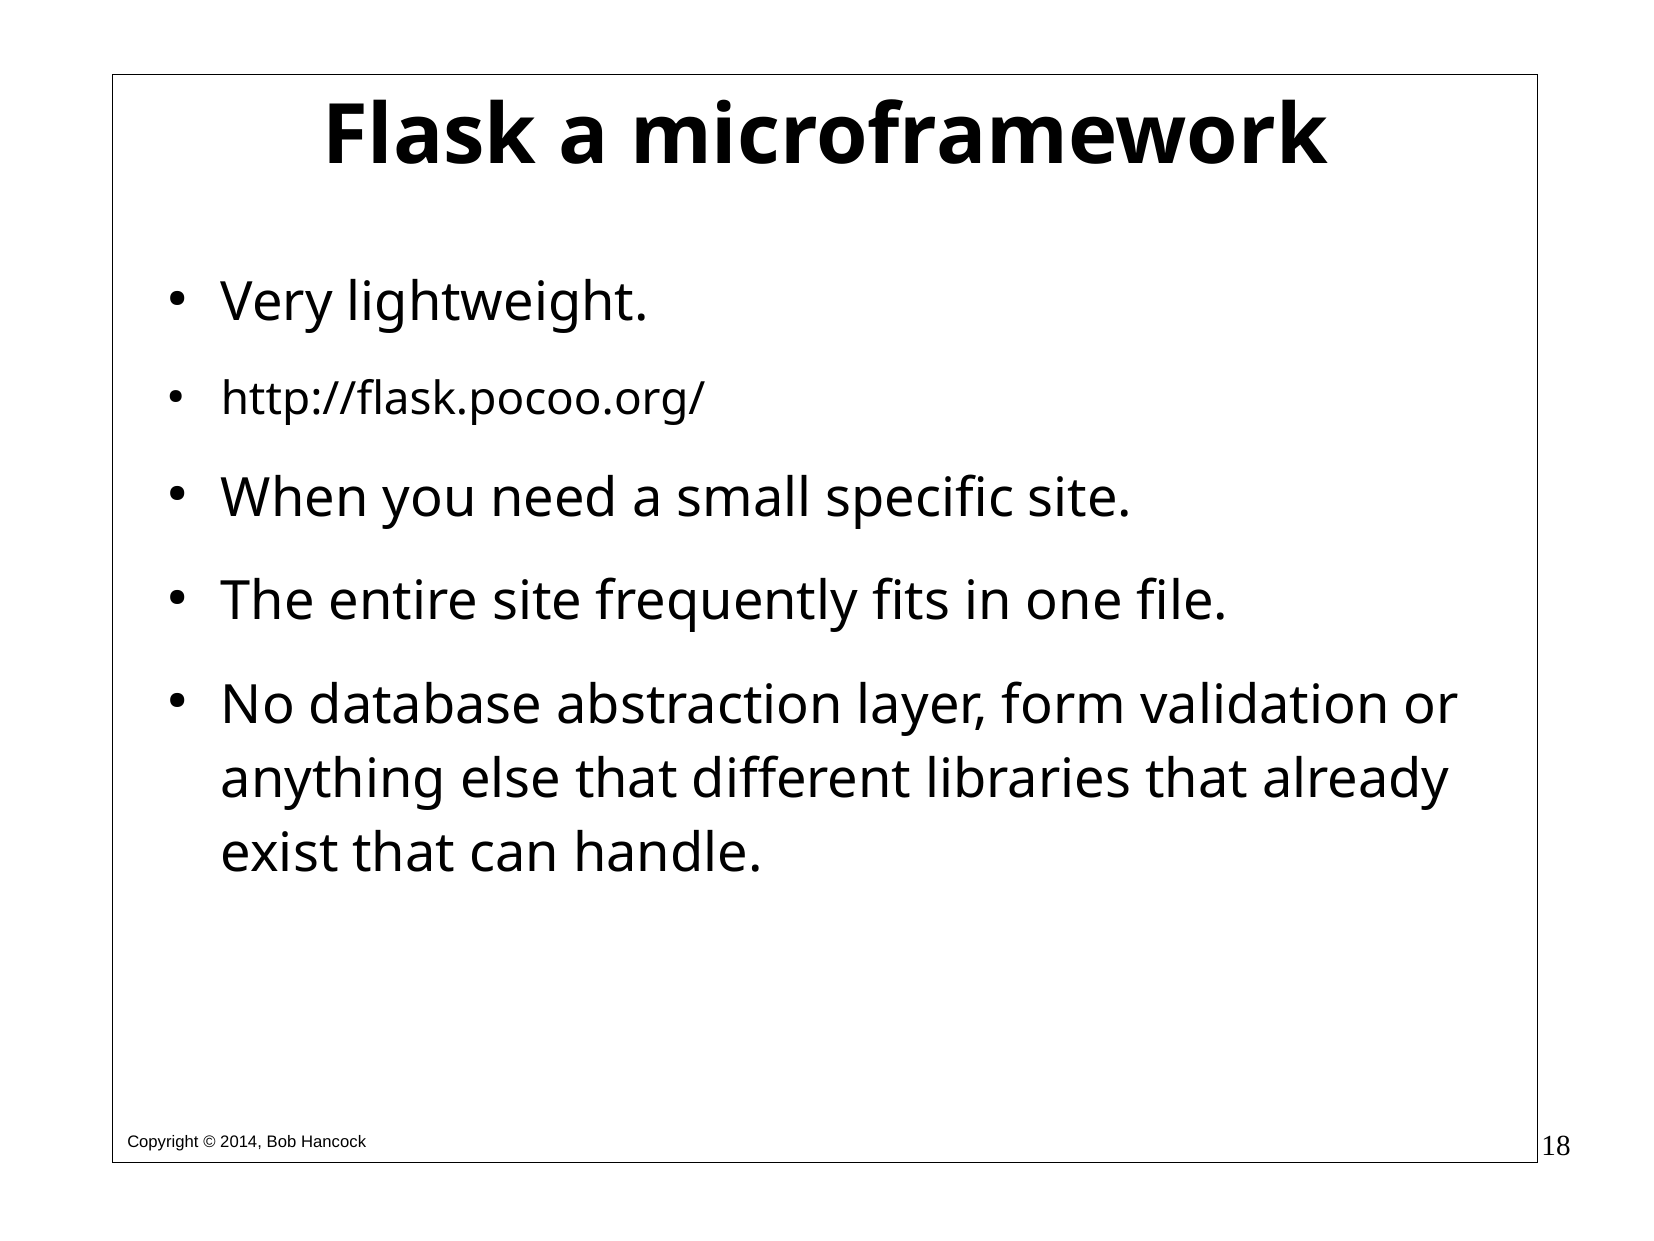

# Flask a microframework
Very lightweight.
http://flask.pocoo.org/
When you need a small specific site.
The entire site frequently fits in one file.
No database abstraction layer, form validation or anything else that different libraries that already exist that can handle.
Copyright © 2014, Bob Hancock
18